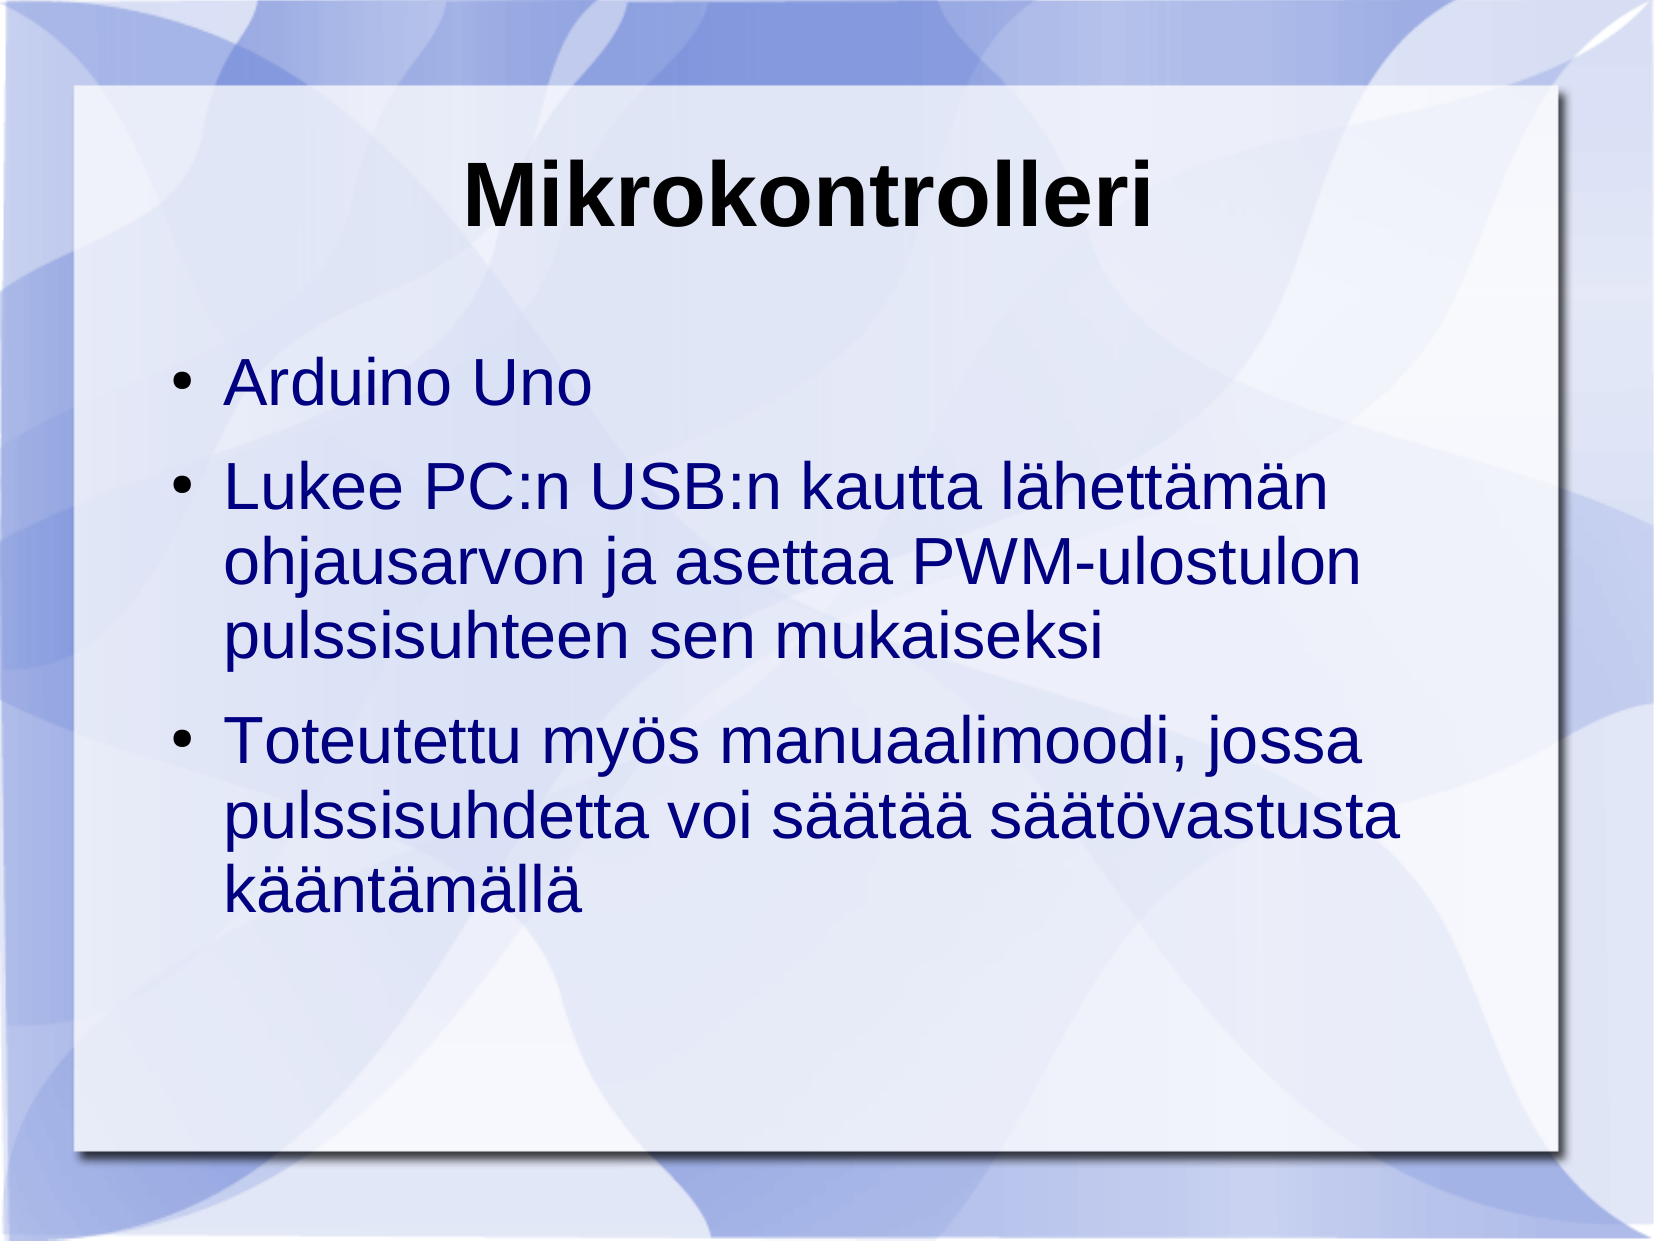

# Mikrokontrolleri
Arduino Uno
Lukee PC:n USB:n kautta lähettämän ohjausarvon ja asettaa PWM-ulostulon pulssisuhteen sen mukaiseksi
Toteutettu myös manuaalimoodi, jossa pulssisuhdetta voi säätää säätövastusta kääntämällä